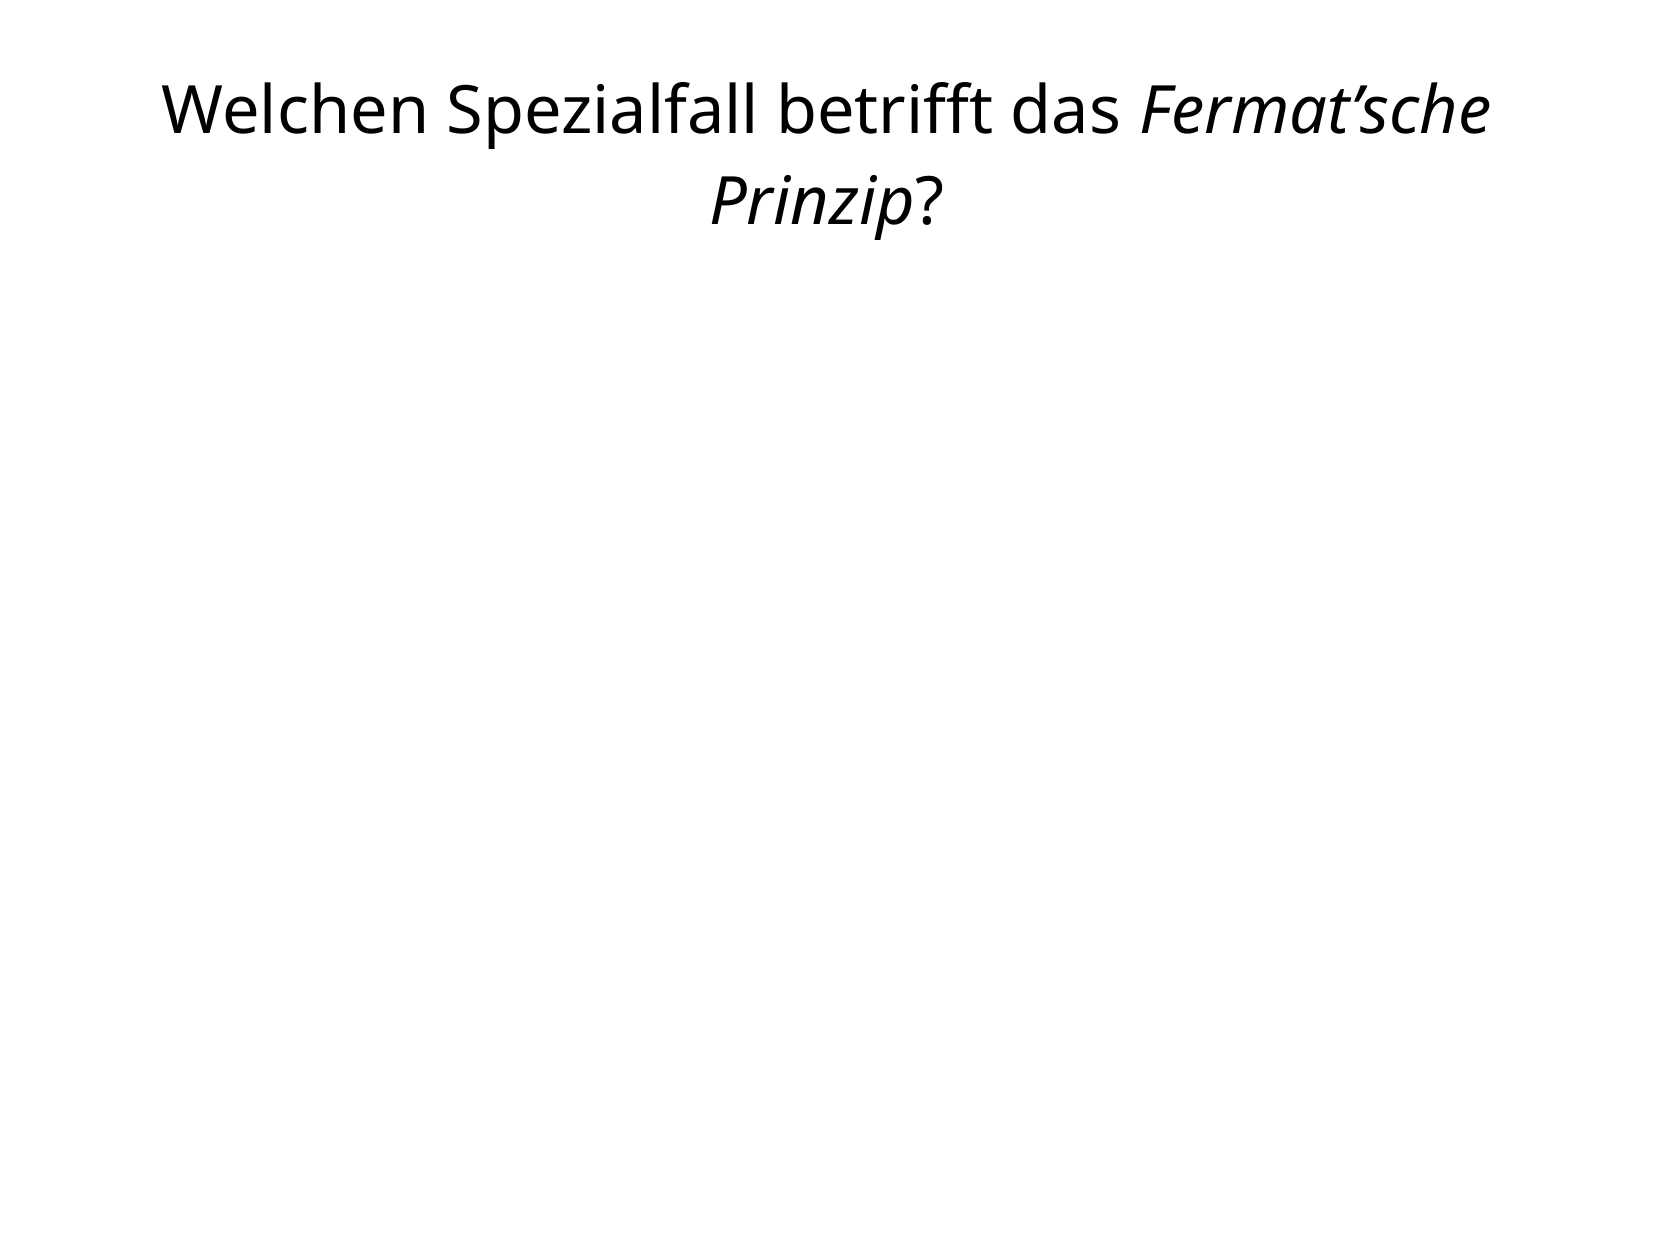

# Welchen Spezialfall betrifft das Fermat’sche Prinzip?